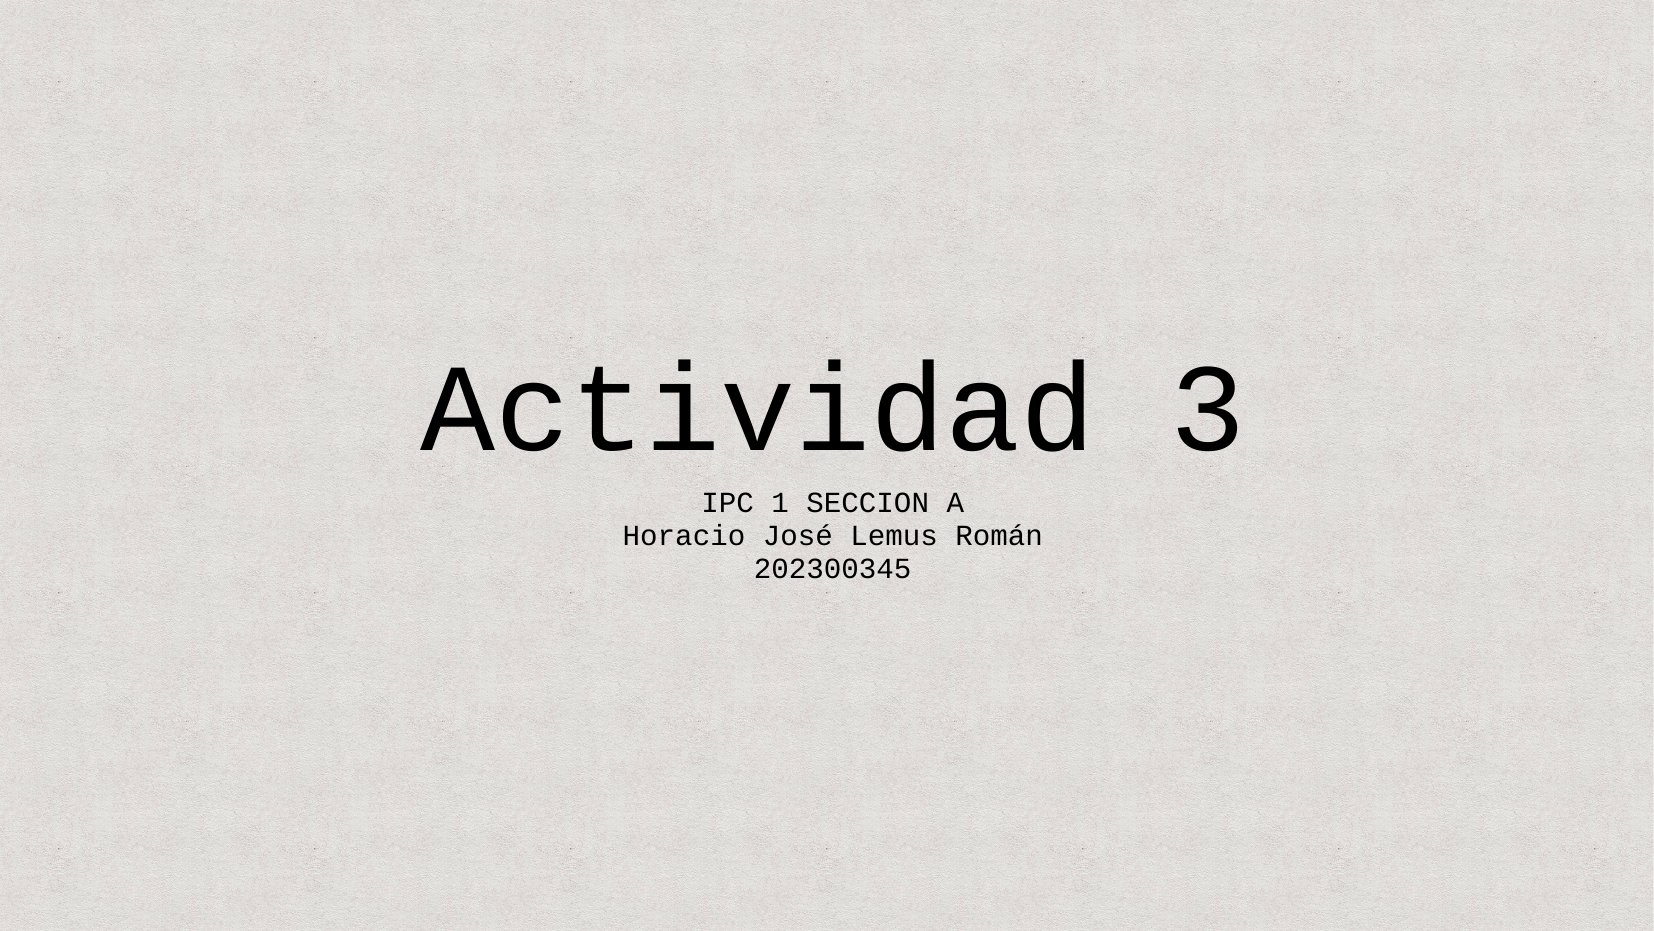

# Actividad 3
IPC 1 SECCION A
Horacio José Lemus Román
202300345